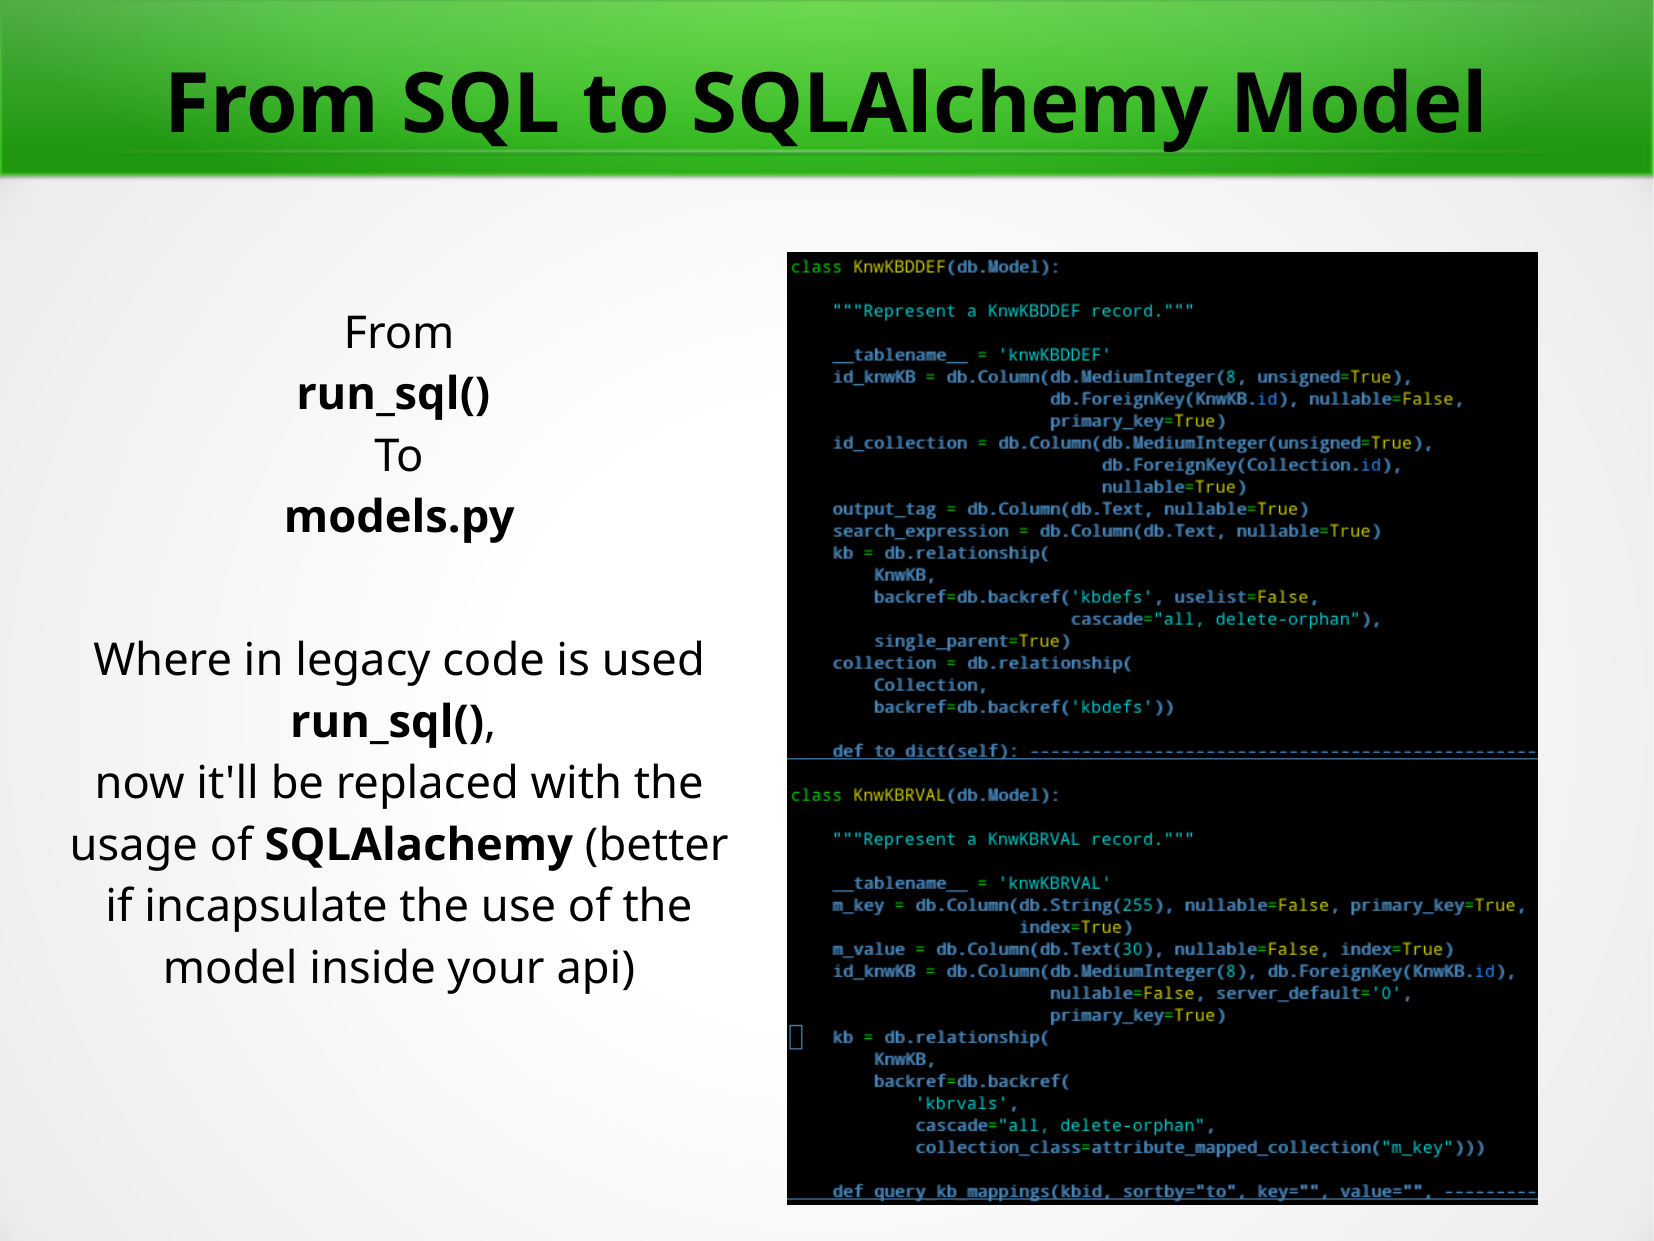

# From SQL to SQLAlchemy Model
From
run_sql()
To
models.py
Where in legacy code is used run_sql(),
now it'll be replaced with the usage of SQLAlachemy (better if incapsulate the use of the model inside your api)